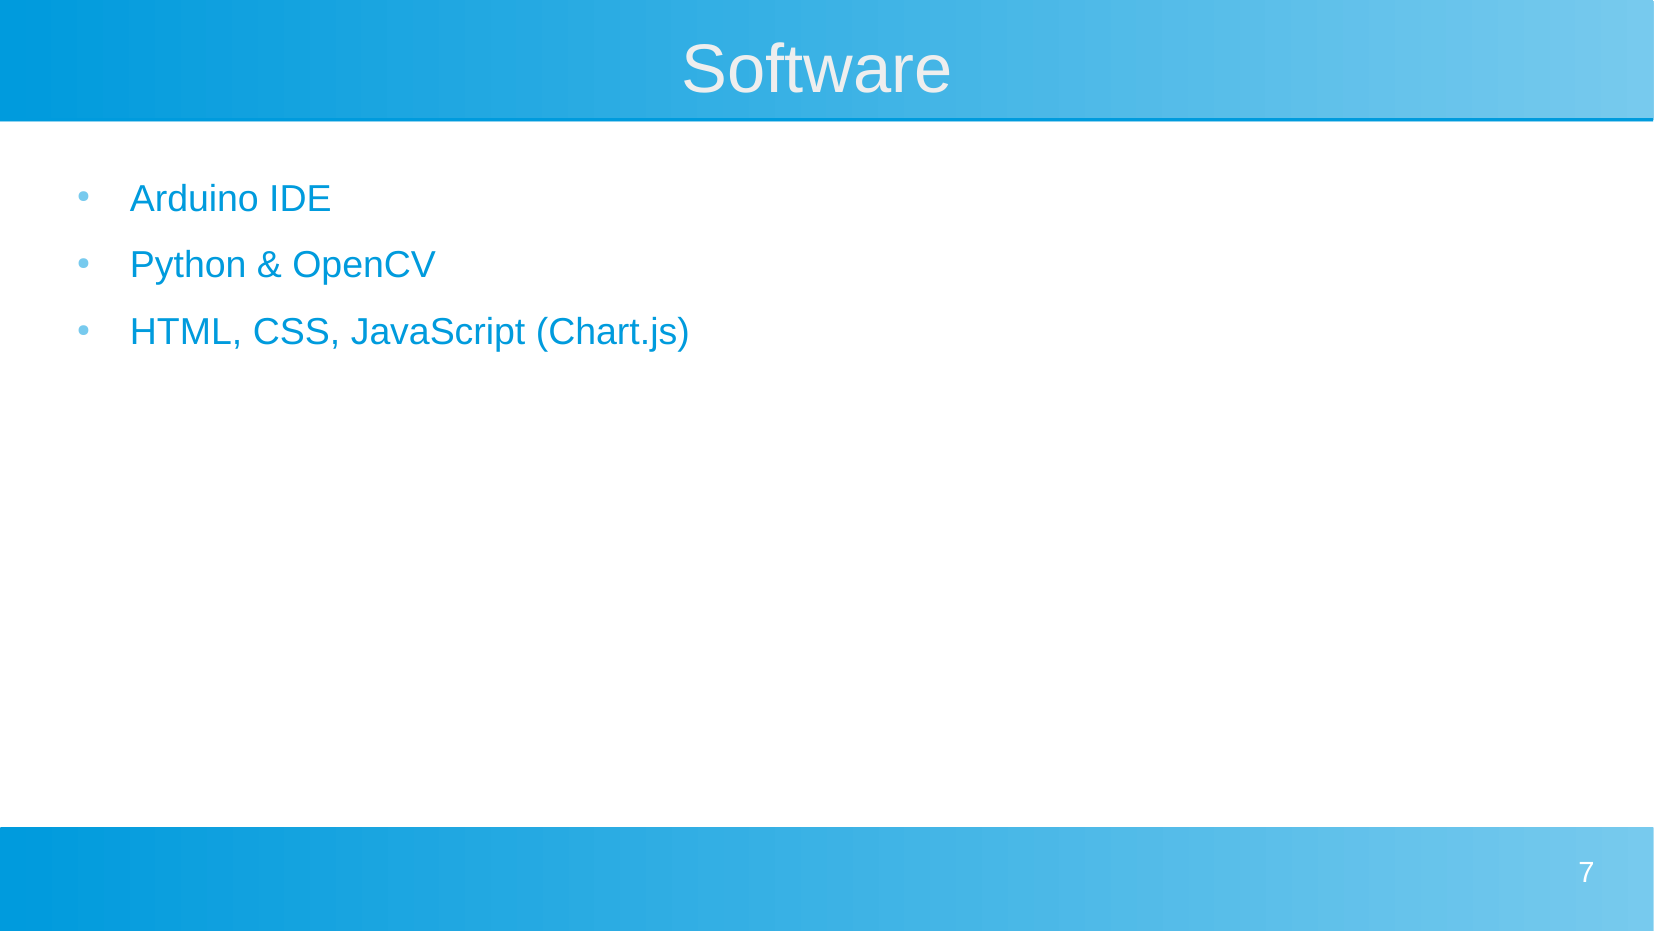

# Software
Arduino IDE
Python & OpenCV
HTML, CSS, JavaScript (Chart.js)
7